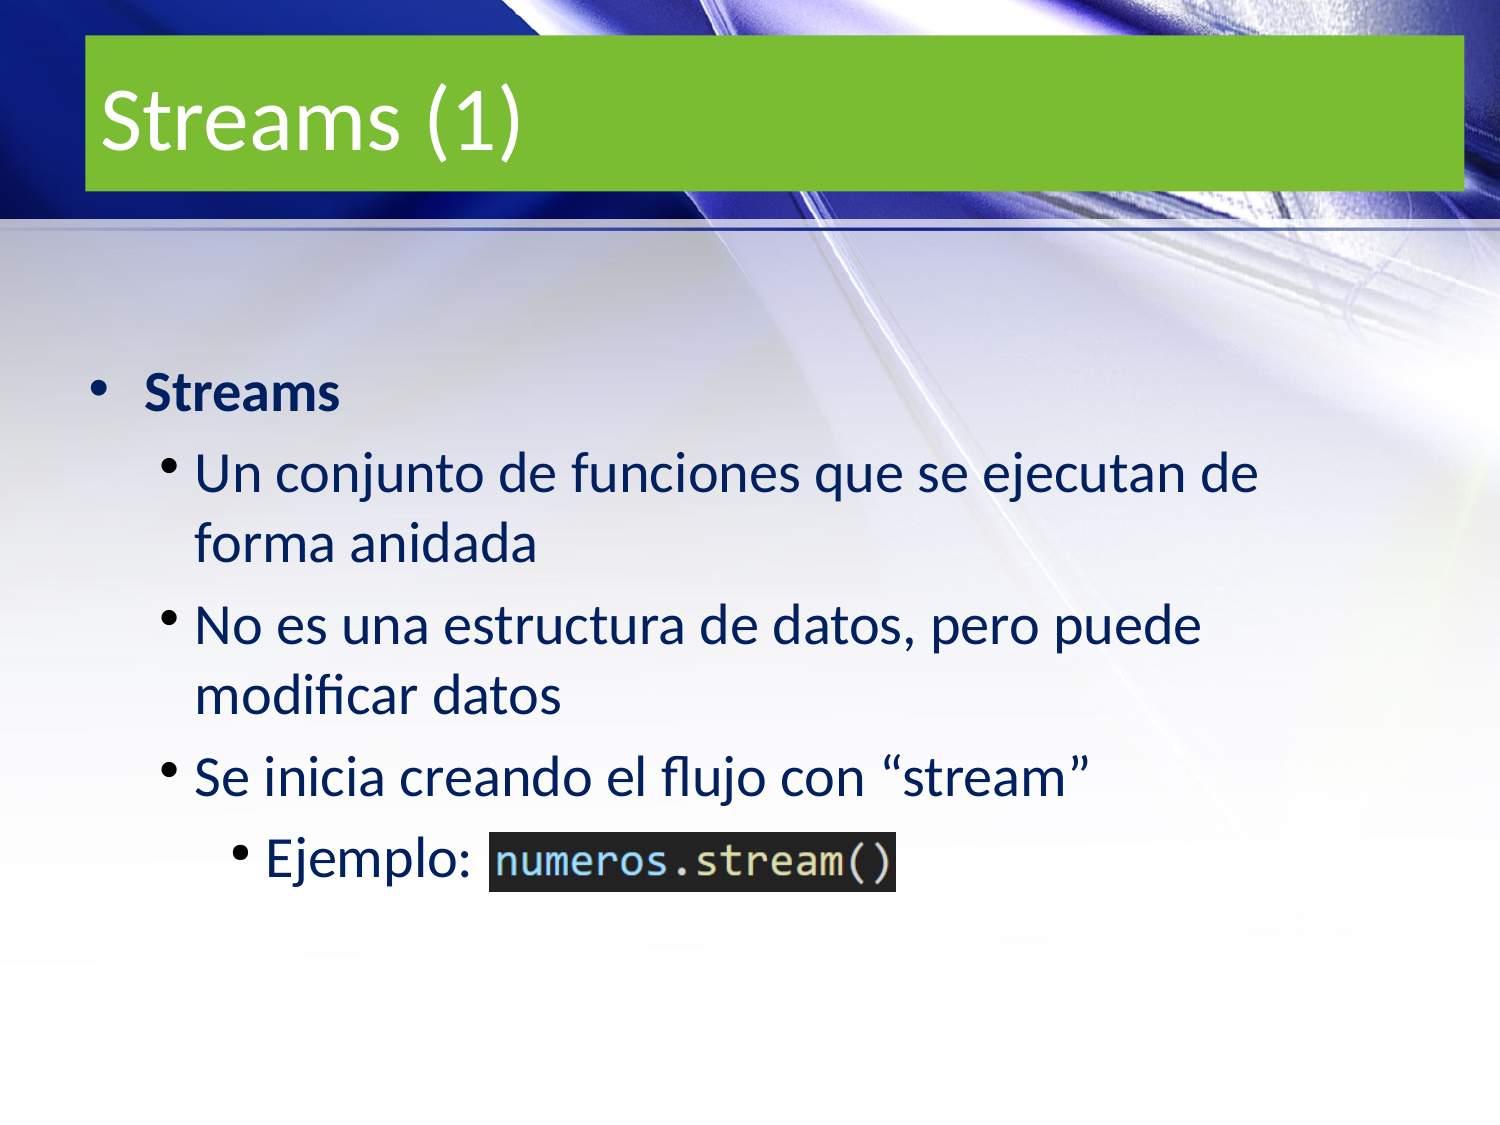

Streams (1)
Streams
Un conjunto de funciones que se ejecutan de forma anidada
No es una estructura de datos, pero puede modificar datos
Se inicia creando el flujo con “stream”
Ejemplo: